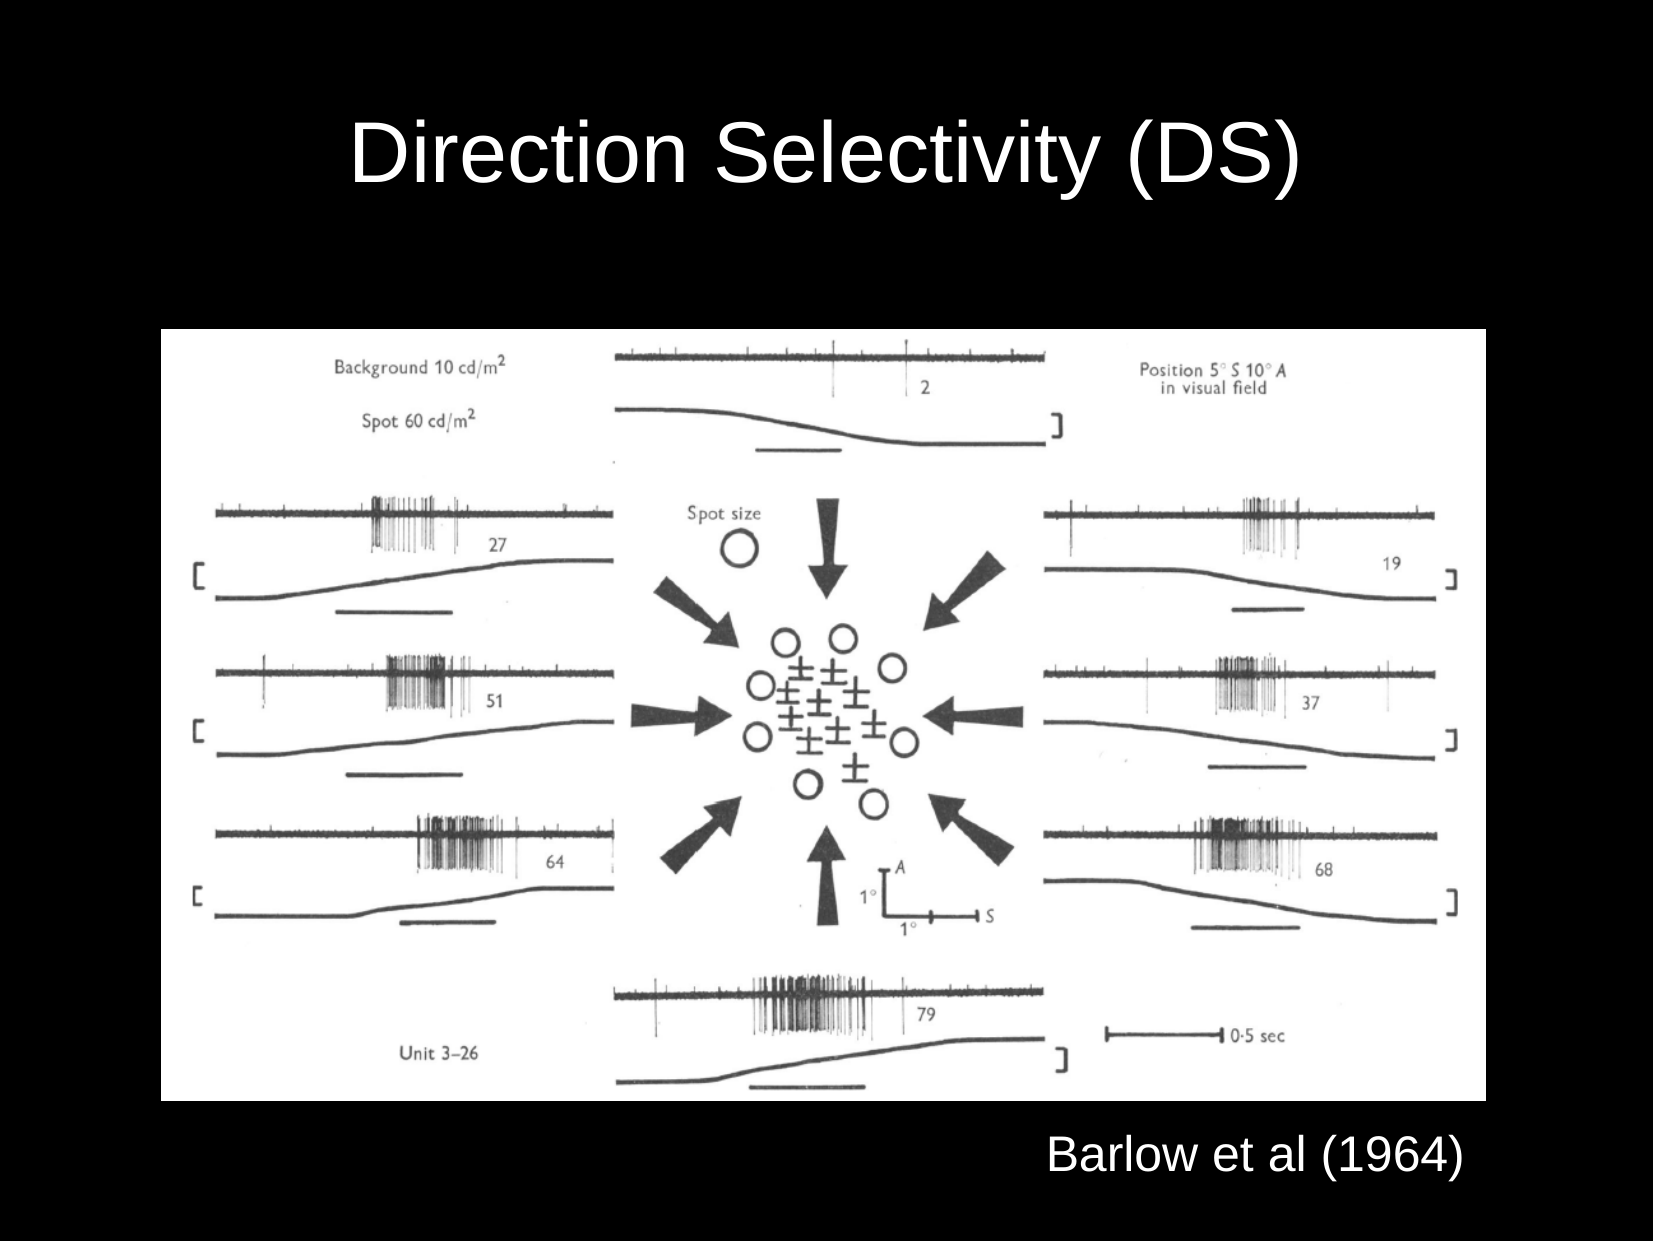

# Direction Selectivity (DS)
Barlow et al (1964)